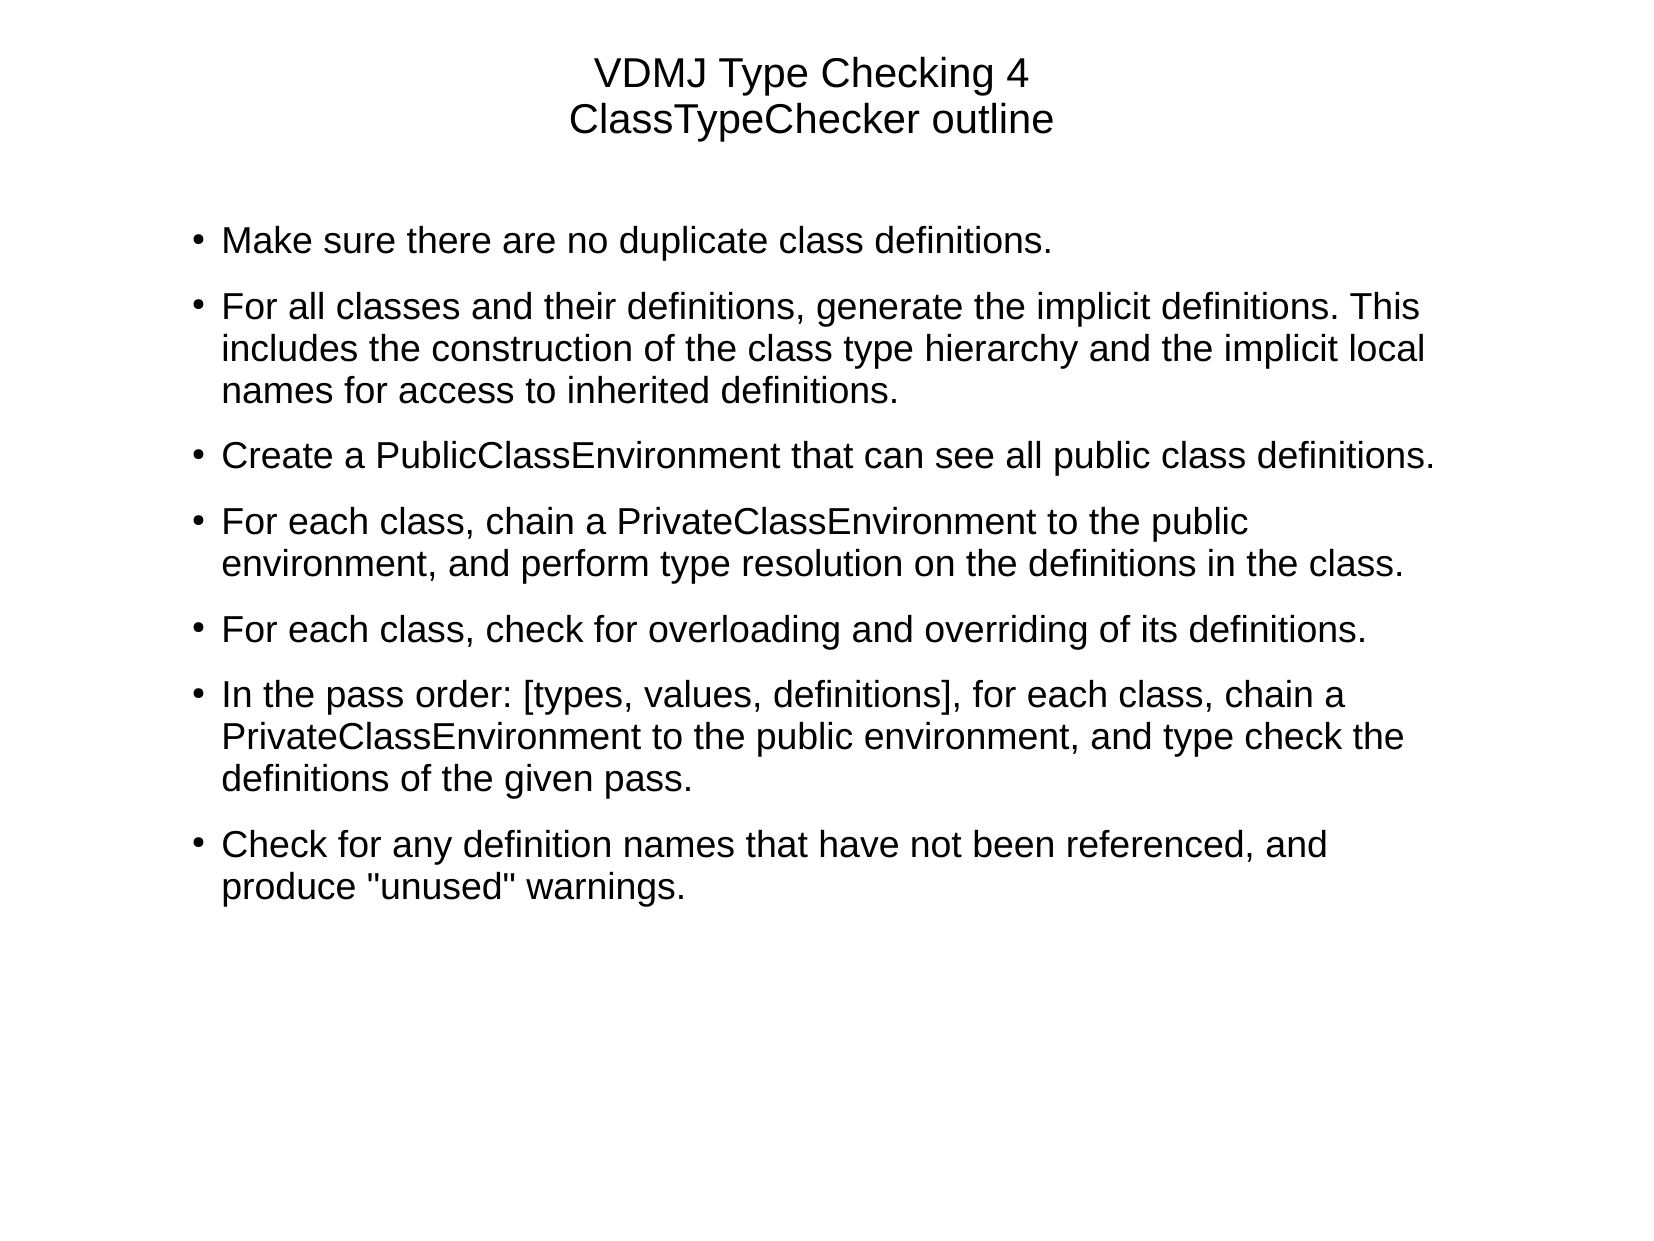

VDMJ Type Checking 4
ClassTypeChecker outline
Make sure there are no duplicate class definitions.
For all classes and their definitions, generate the implicit definitions. This includes the construction of the class type hierarchy and the implicit local names for access to inherited definitions.
Create a PublicClassEnvironment that can see all public class definitions.
For each class, chain a PrivateClassEnvironment to the public environment, and perform type resolution on the definitions in the class.
For each class, check for overloading and overriding of its definitions.
In the pass order: [types, values, definitions], for each class, chain a PrivateClassEnvironment to the public environment, and type check the definitions of the given pass.
Check for any definition names that have not been referenced, and produce "unused" warnings.